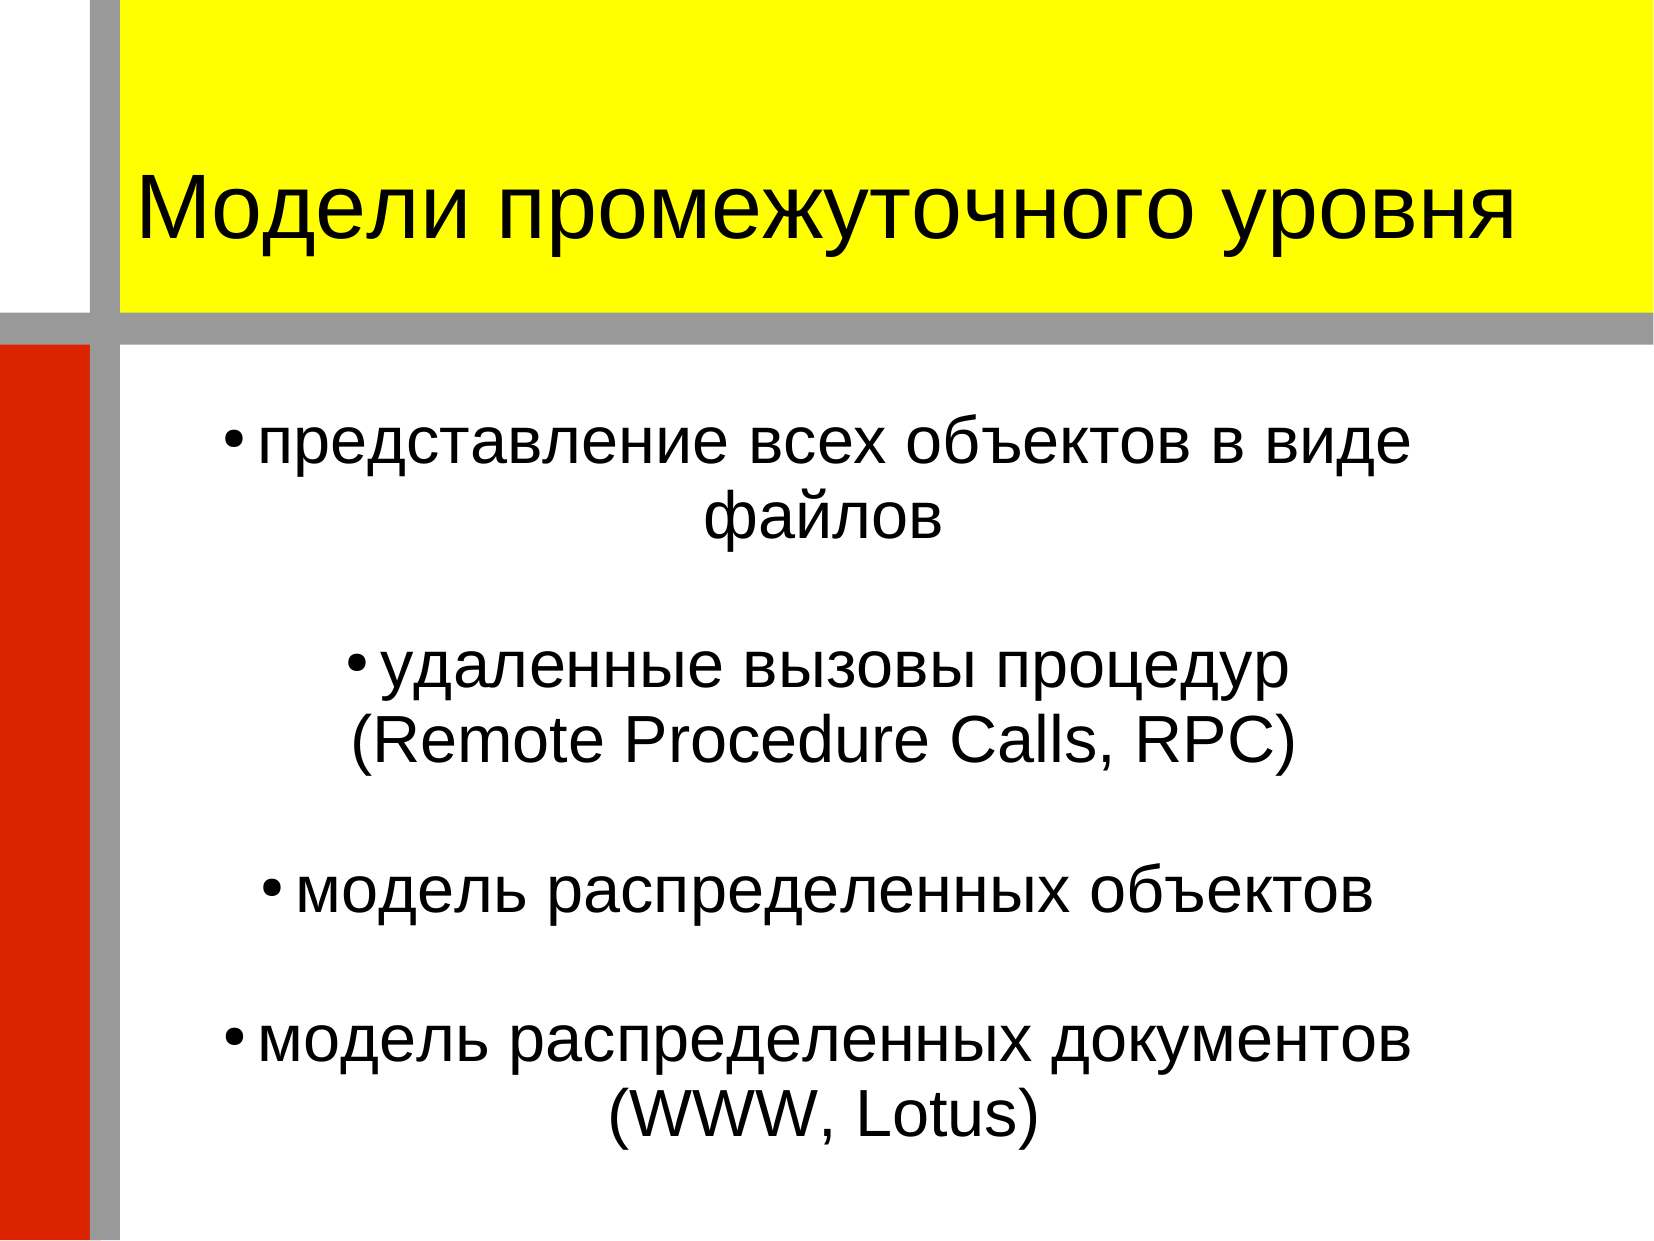

# Модели промежуточного уровня
представление всех объектов в виде файлов
удаленные вызовы процедур
(Remote Procedure Calls, RPC)
модель распределенных объектов
модель распределенных документов (WWW, Lotus)